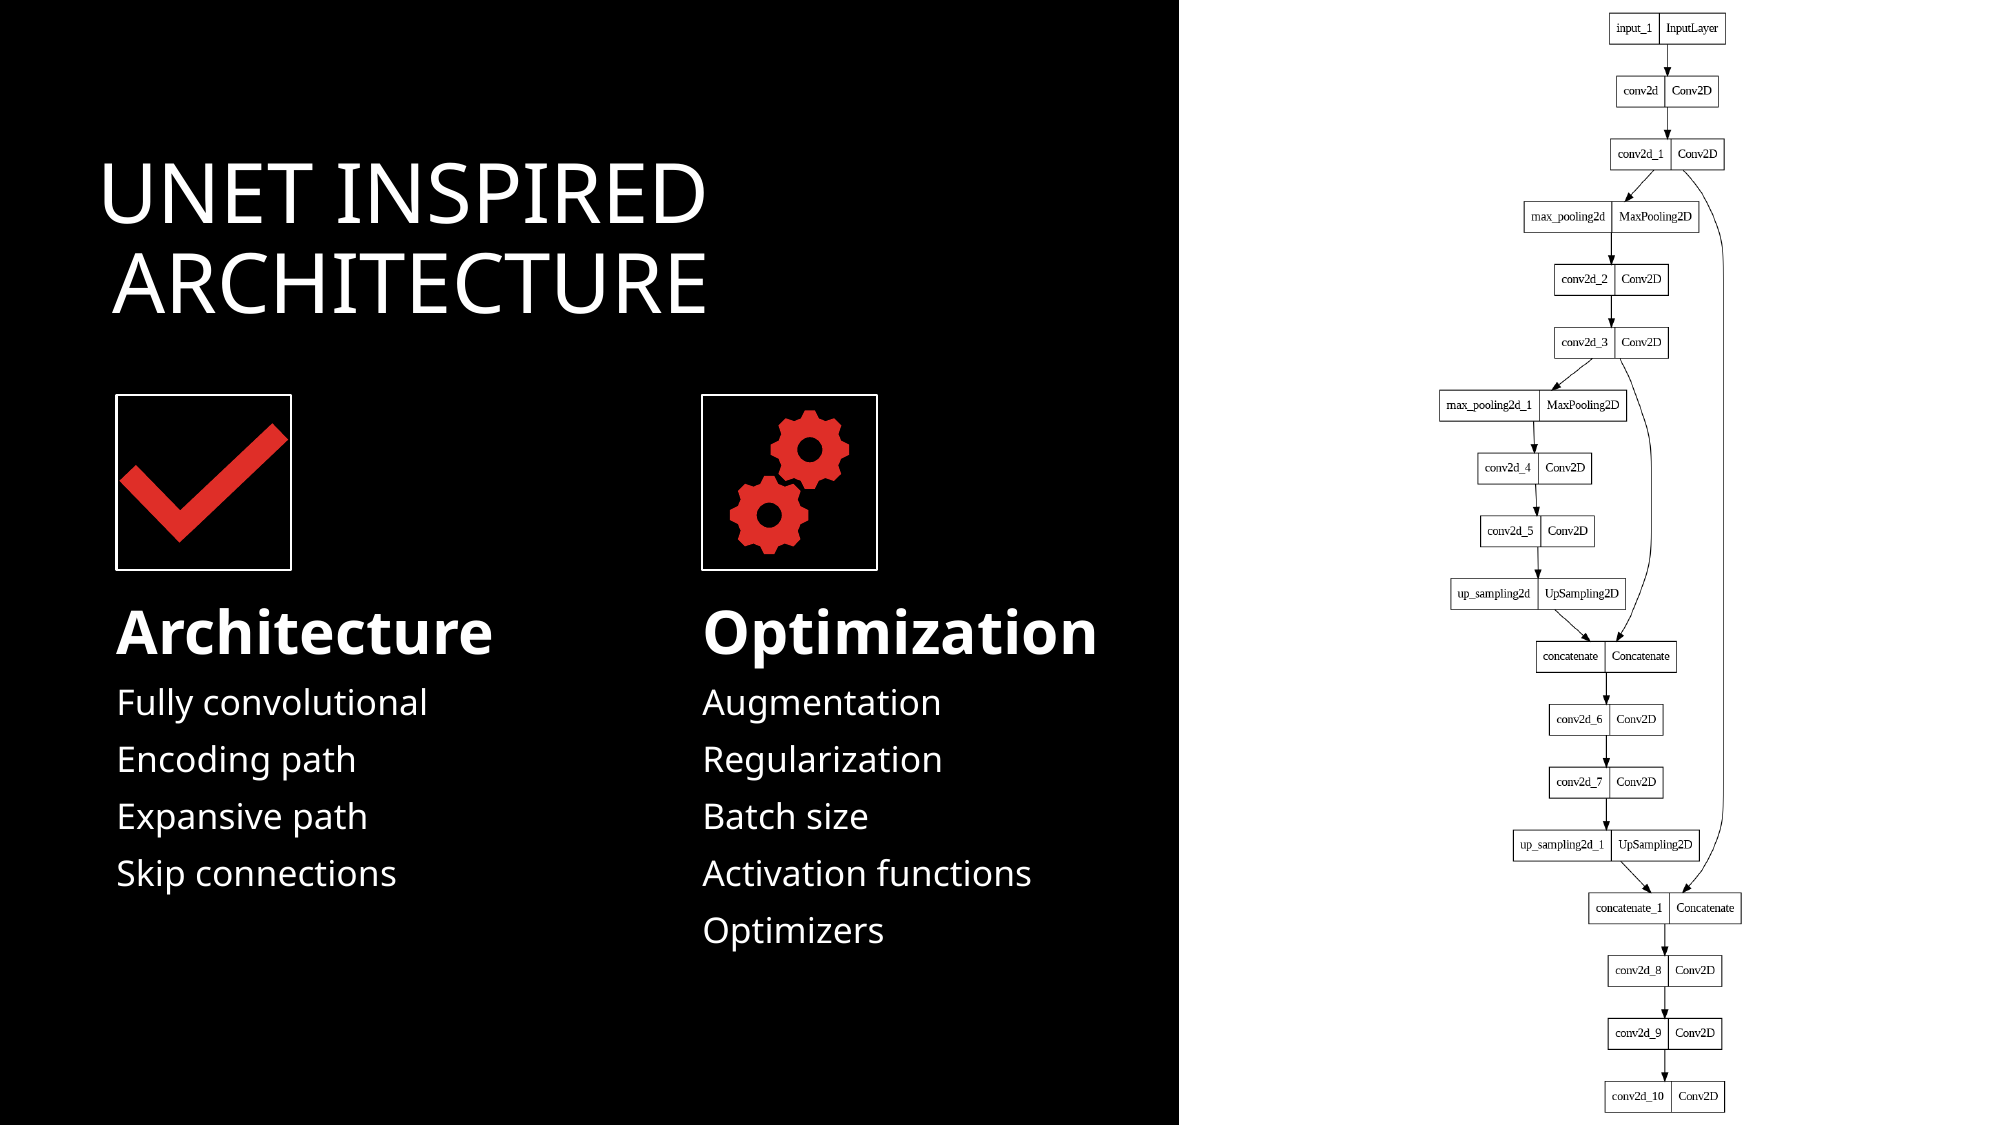

# Unet inspired architecture
Architecture
Optimization
Fully convolutional
Encoding path
Expansive path
Skip connections
Augmentation
Regularization
Batch size
Activation functions
Optimizers